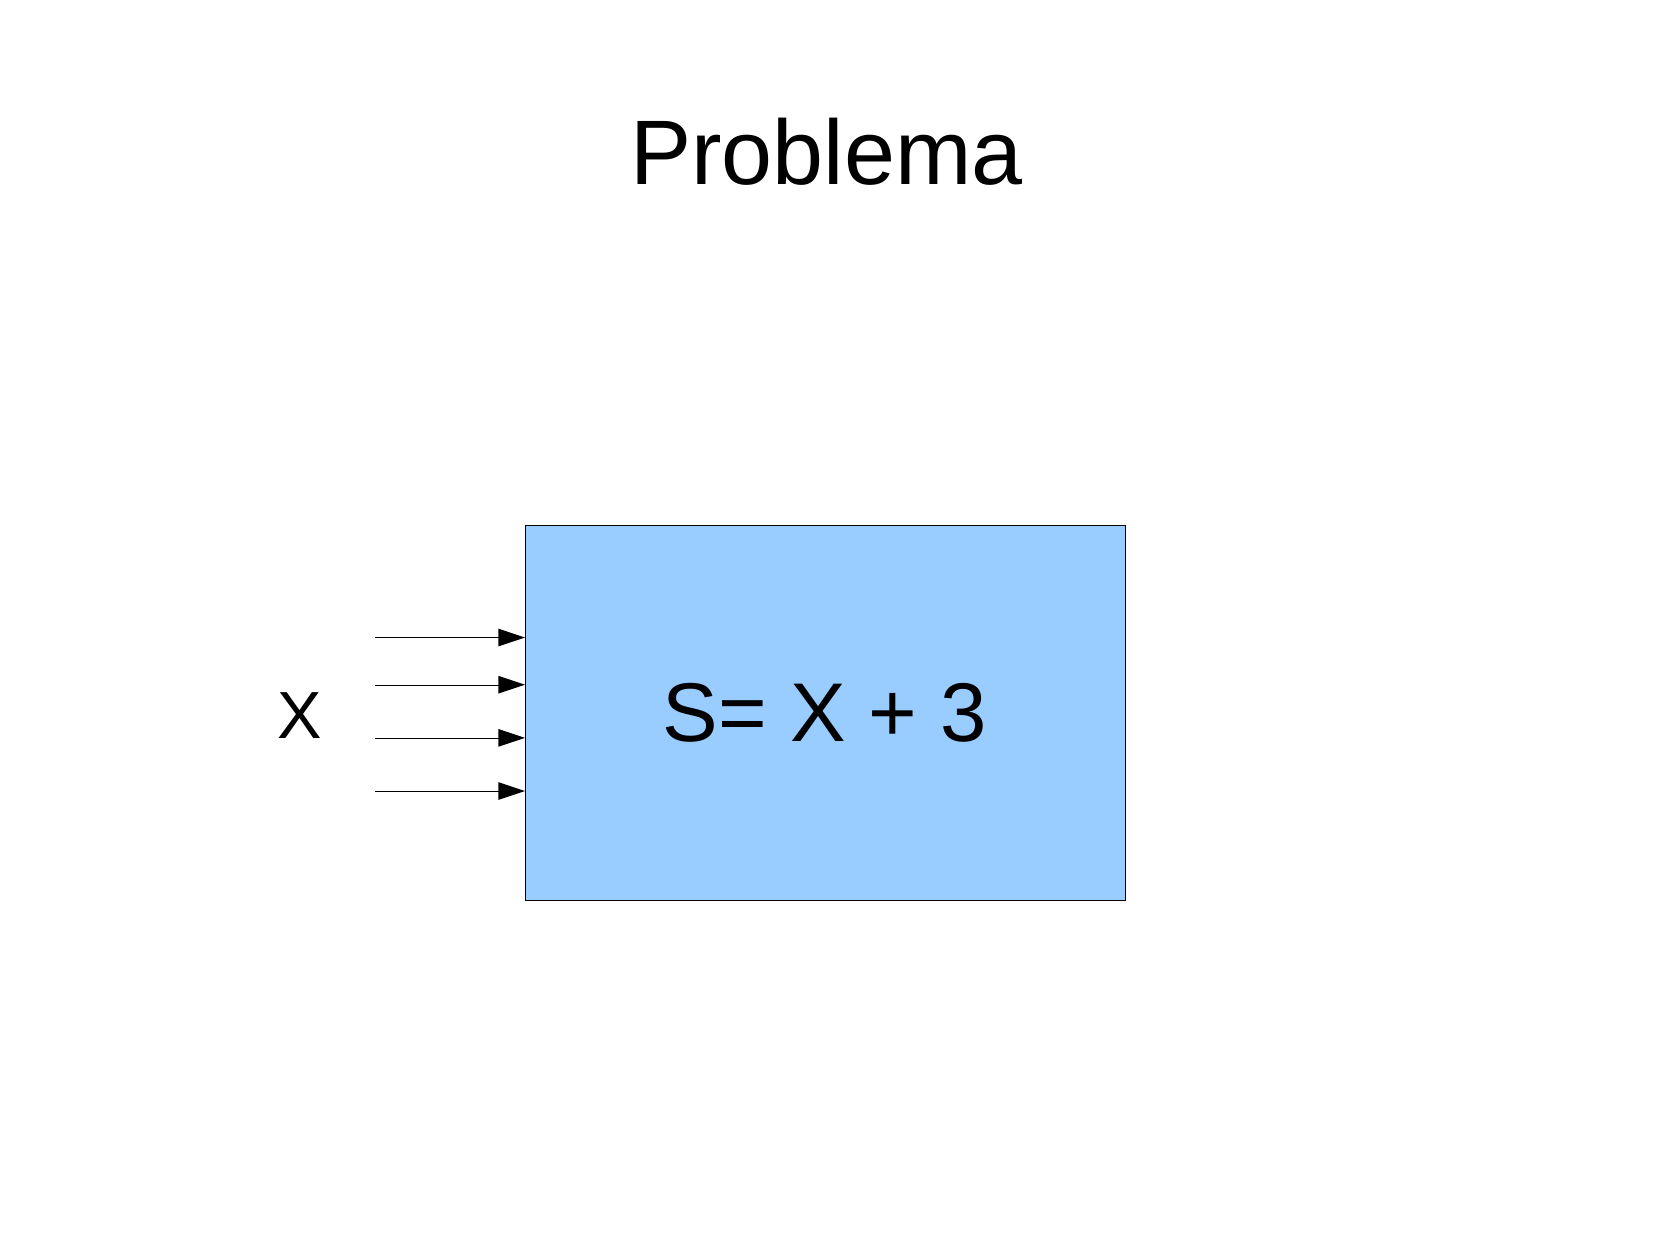

# Problema
S= X + 3
X